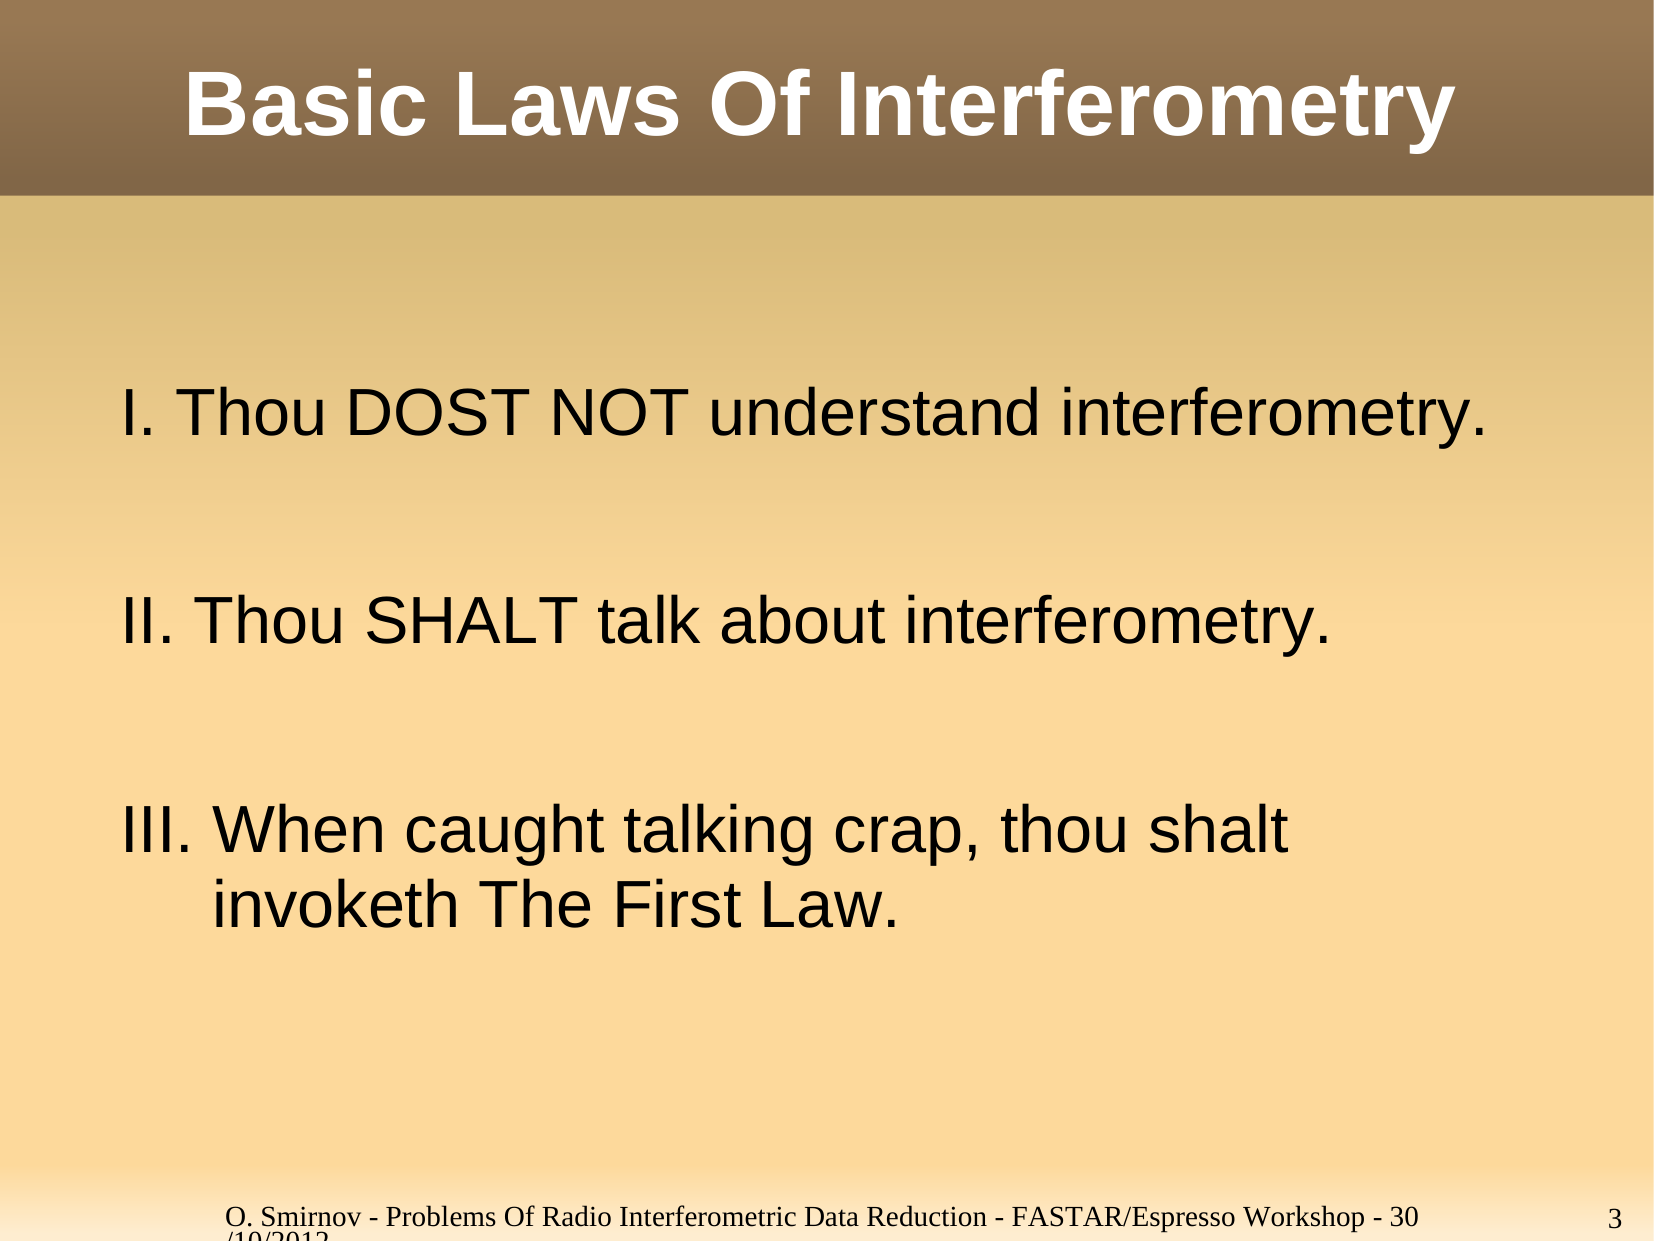

# Basic Laws Of Interferometry
I. Thou DOST NOT understand interferometry.
II. Thou SHALT talk about interferometry.
III. When caught talking crap, thou shalt
 invoketh The First Law.
O. Smirnov - Problems Of Radio Interferometric Data Reduction - FASTAR/Espresso Workshop - 30/10/2012
3